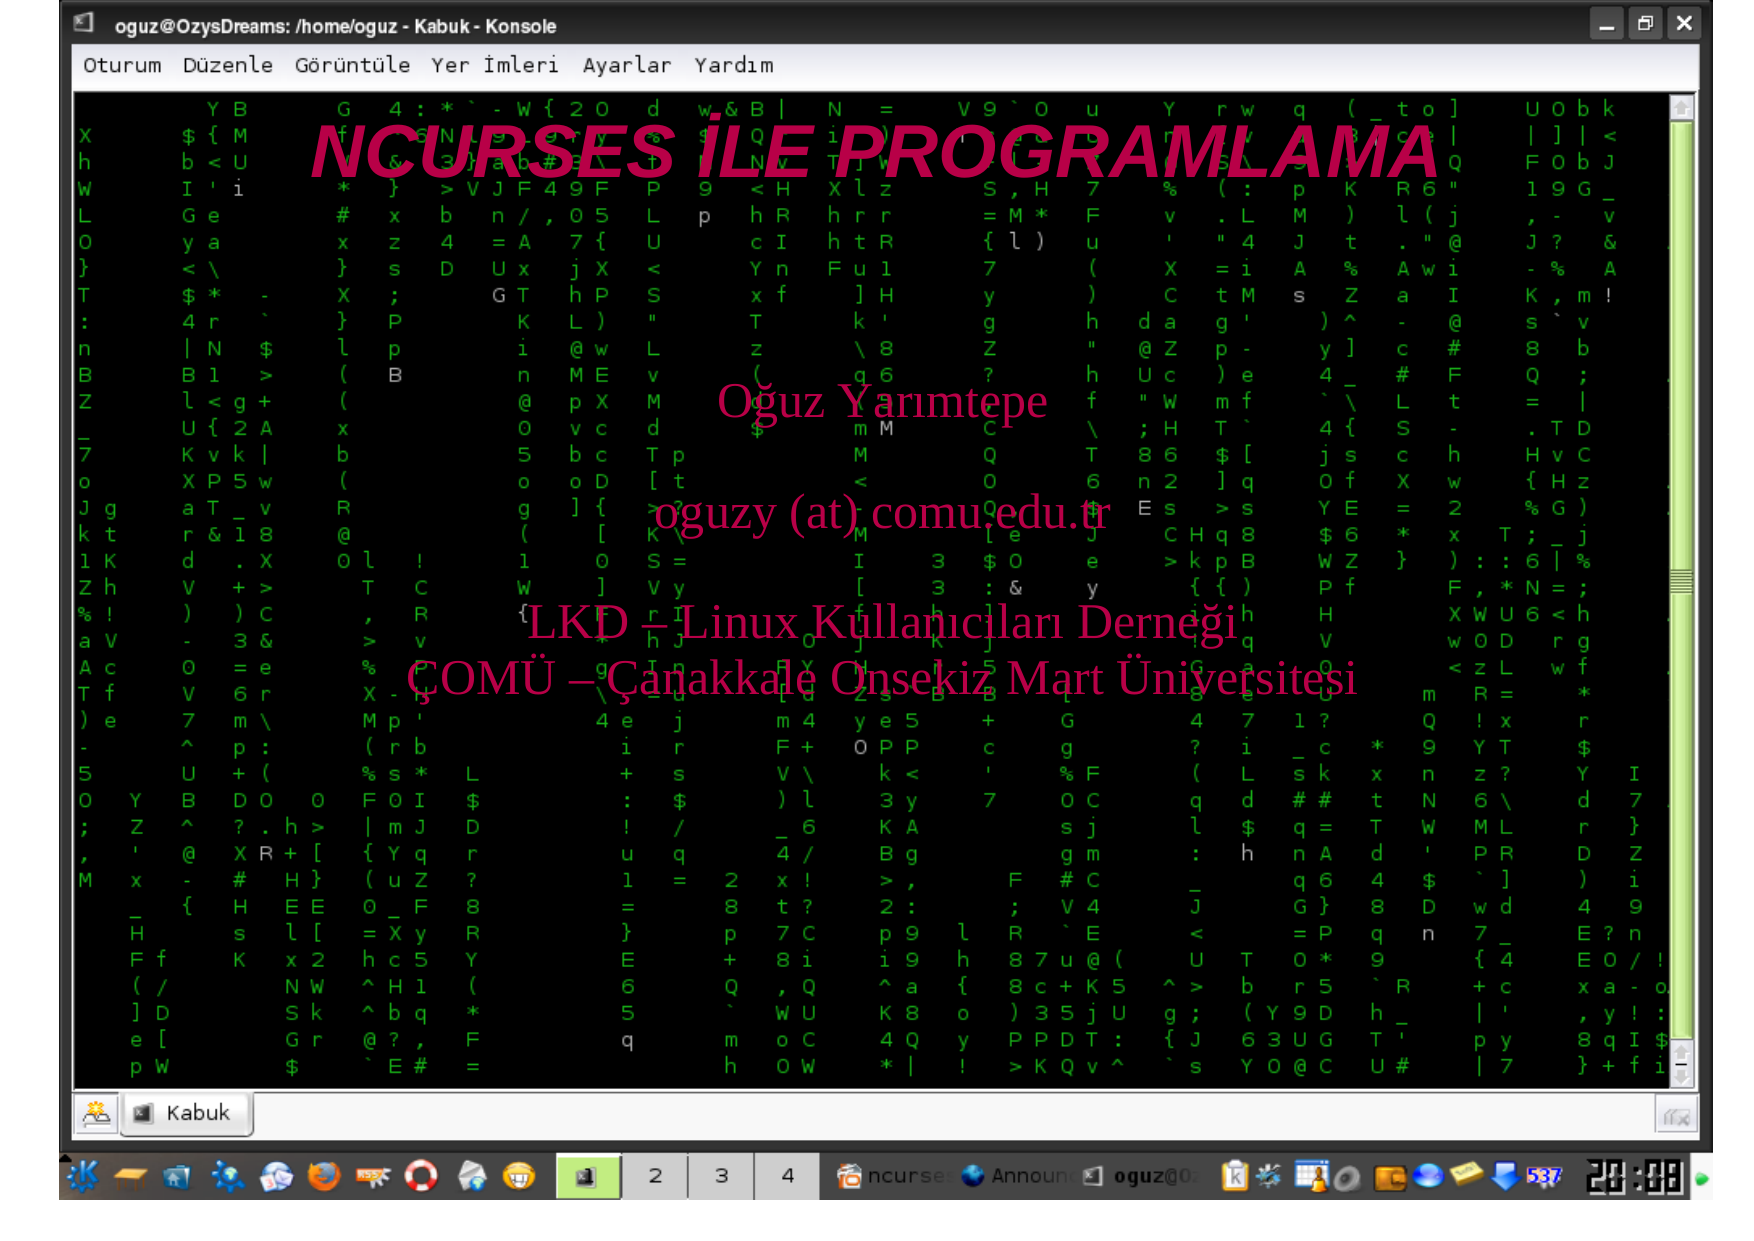

# NCURSES İLE PROGRAMLAMA
Oğuz Yarımtepe
oguzy (at) comu.edu.tr
LKD – Linux Kullanıcıları Derneği
ÇOMÜ – Çanakkale Onsekiz Mart Üniversitesi